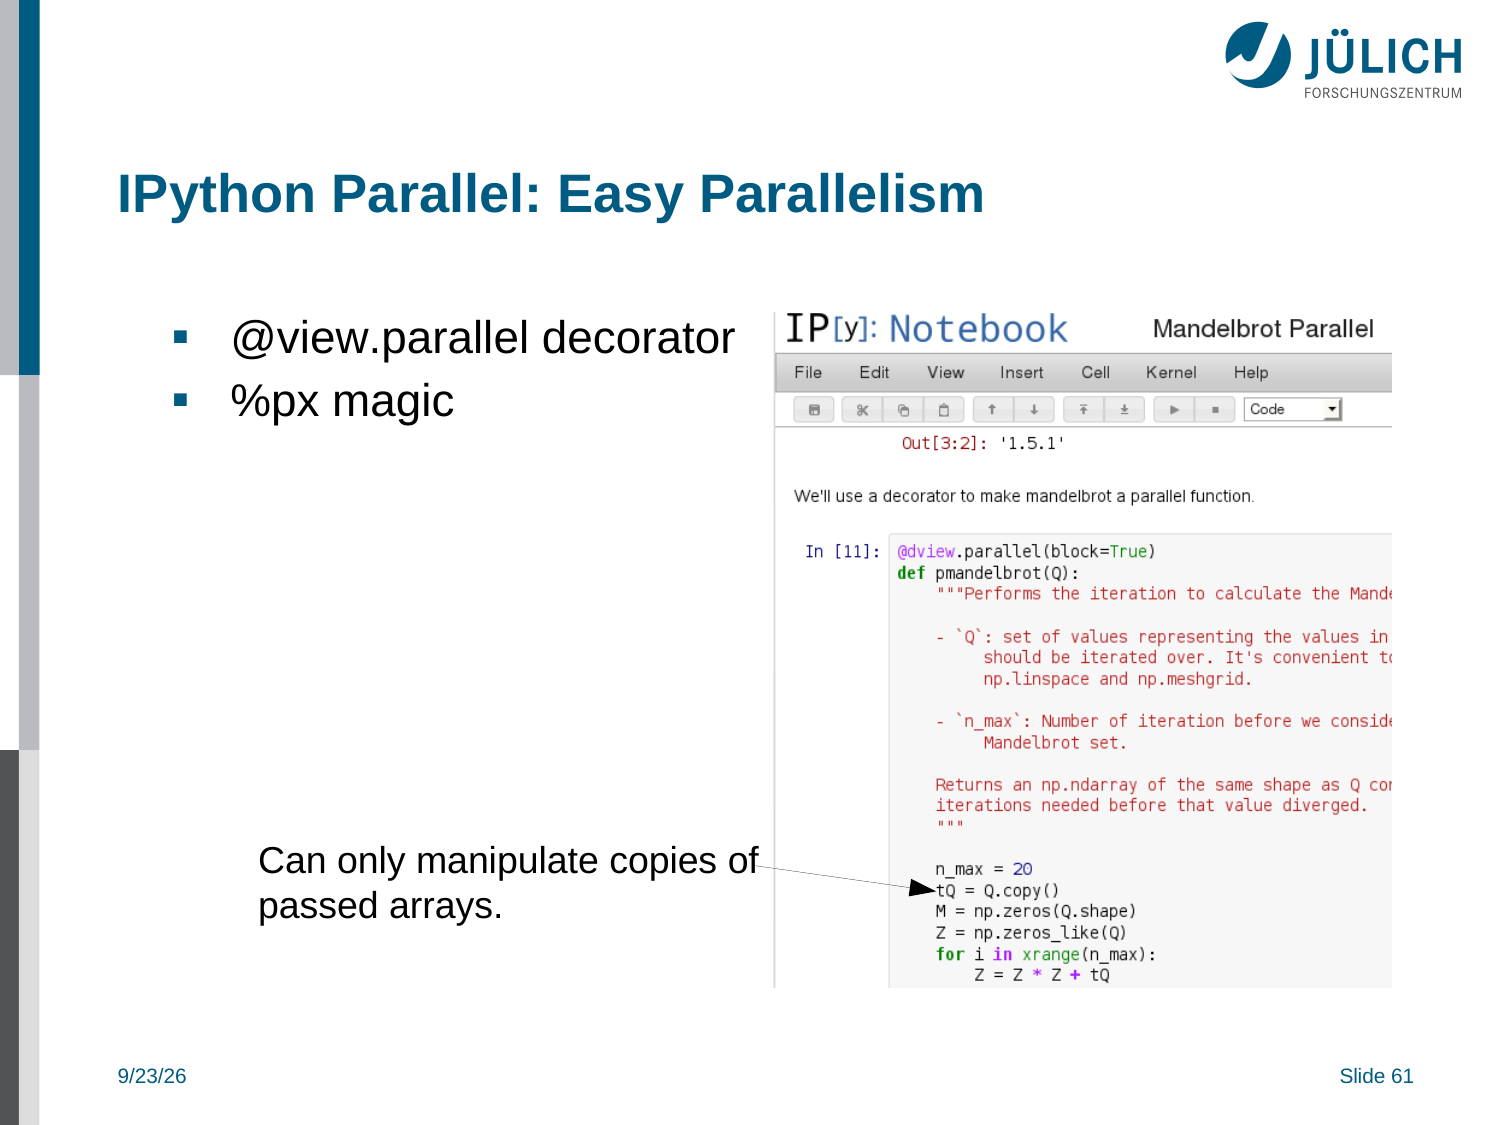

# IPython Parallel: Easy Parallelism
@view.parallel decorator
%px magic
Can only manipulate copies of
passed arrays.